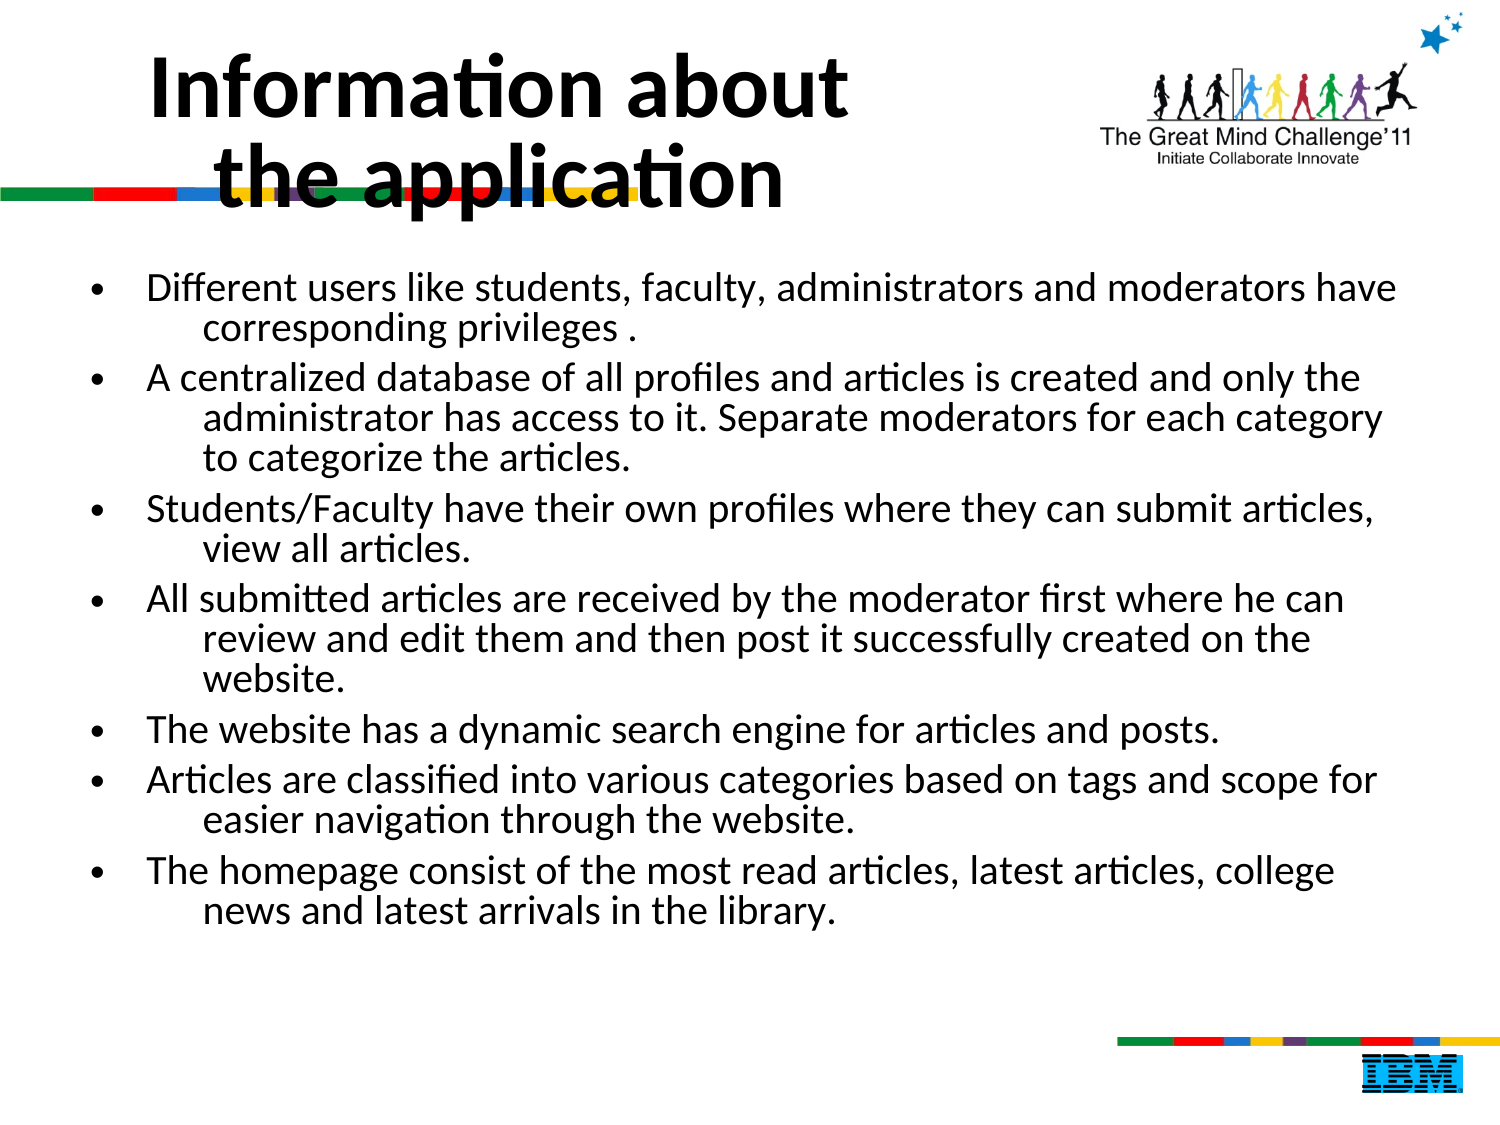

# Information about the application
Different users like students, faculty, administrators and moderators have corresponding privileges .
A centralized database of all profiles and articles is created and only the administrator has access to it. Separate moderators for each category to categorize the articles.
Students/Faculty have their own profiles where they can submit articles, view all articles.
All submitted articles are received by the moderator first where he can review and edit them and then post it successfully created on the website.
The website has a dynamic search engine for articles and posts.
Articles are classified into various categories based on tags and scope for easier navigation through the website.
The homepage consist of the most read articles, latest articles, college news and latest arrivals in the library.